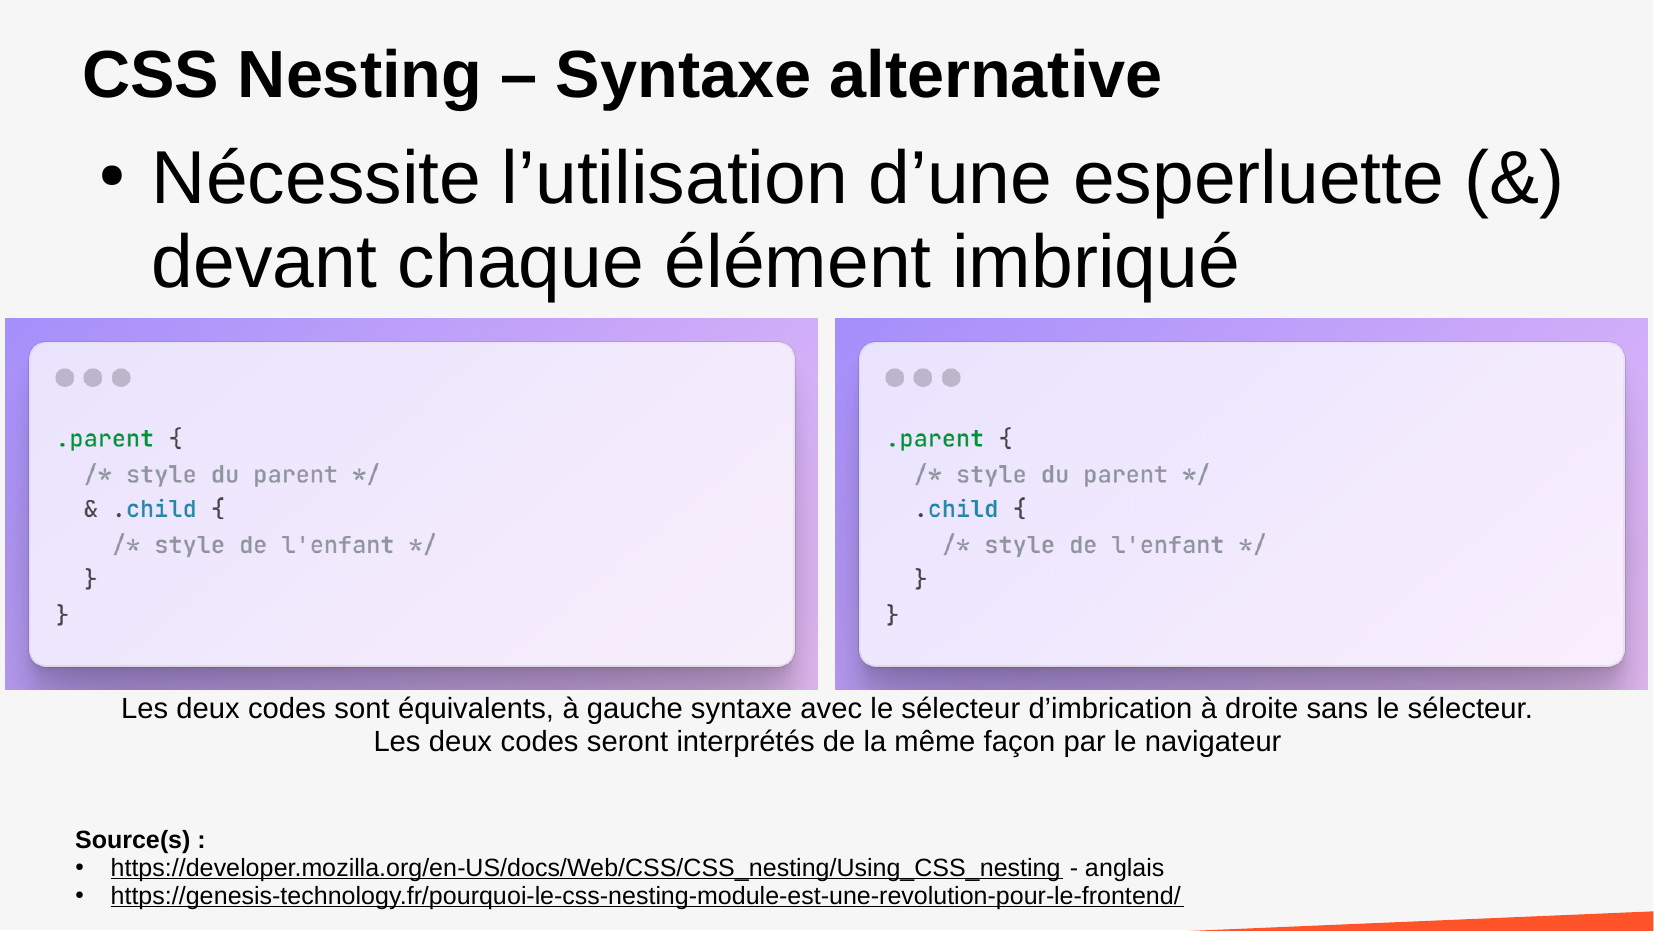

# CSS Nesting – Syntaxe alternative
Nécessite l’utilisation d’une esperluette (&) devant chaque élément imbriqué
Les deux codes sont équivalents, à gauche syntaxe avec le sélecteur d’imbrication à droite sans le sélecteur.
Les deux codes seront interprétés de la même façon par le navigateur
Source(s) :
https://developer.mozilla.org/en-US/docs/Web/CSS/CSS_nesting/Using_CSS_nesting - anglais
https://genesis-technology.fr/pourquoi-le-css-nesting-module-est-une-revolution-pour-le-frontend/